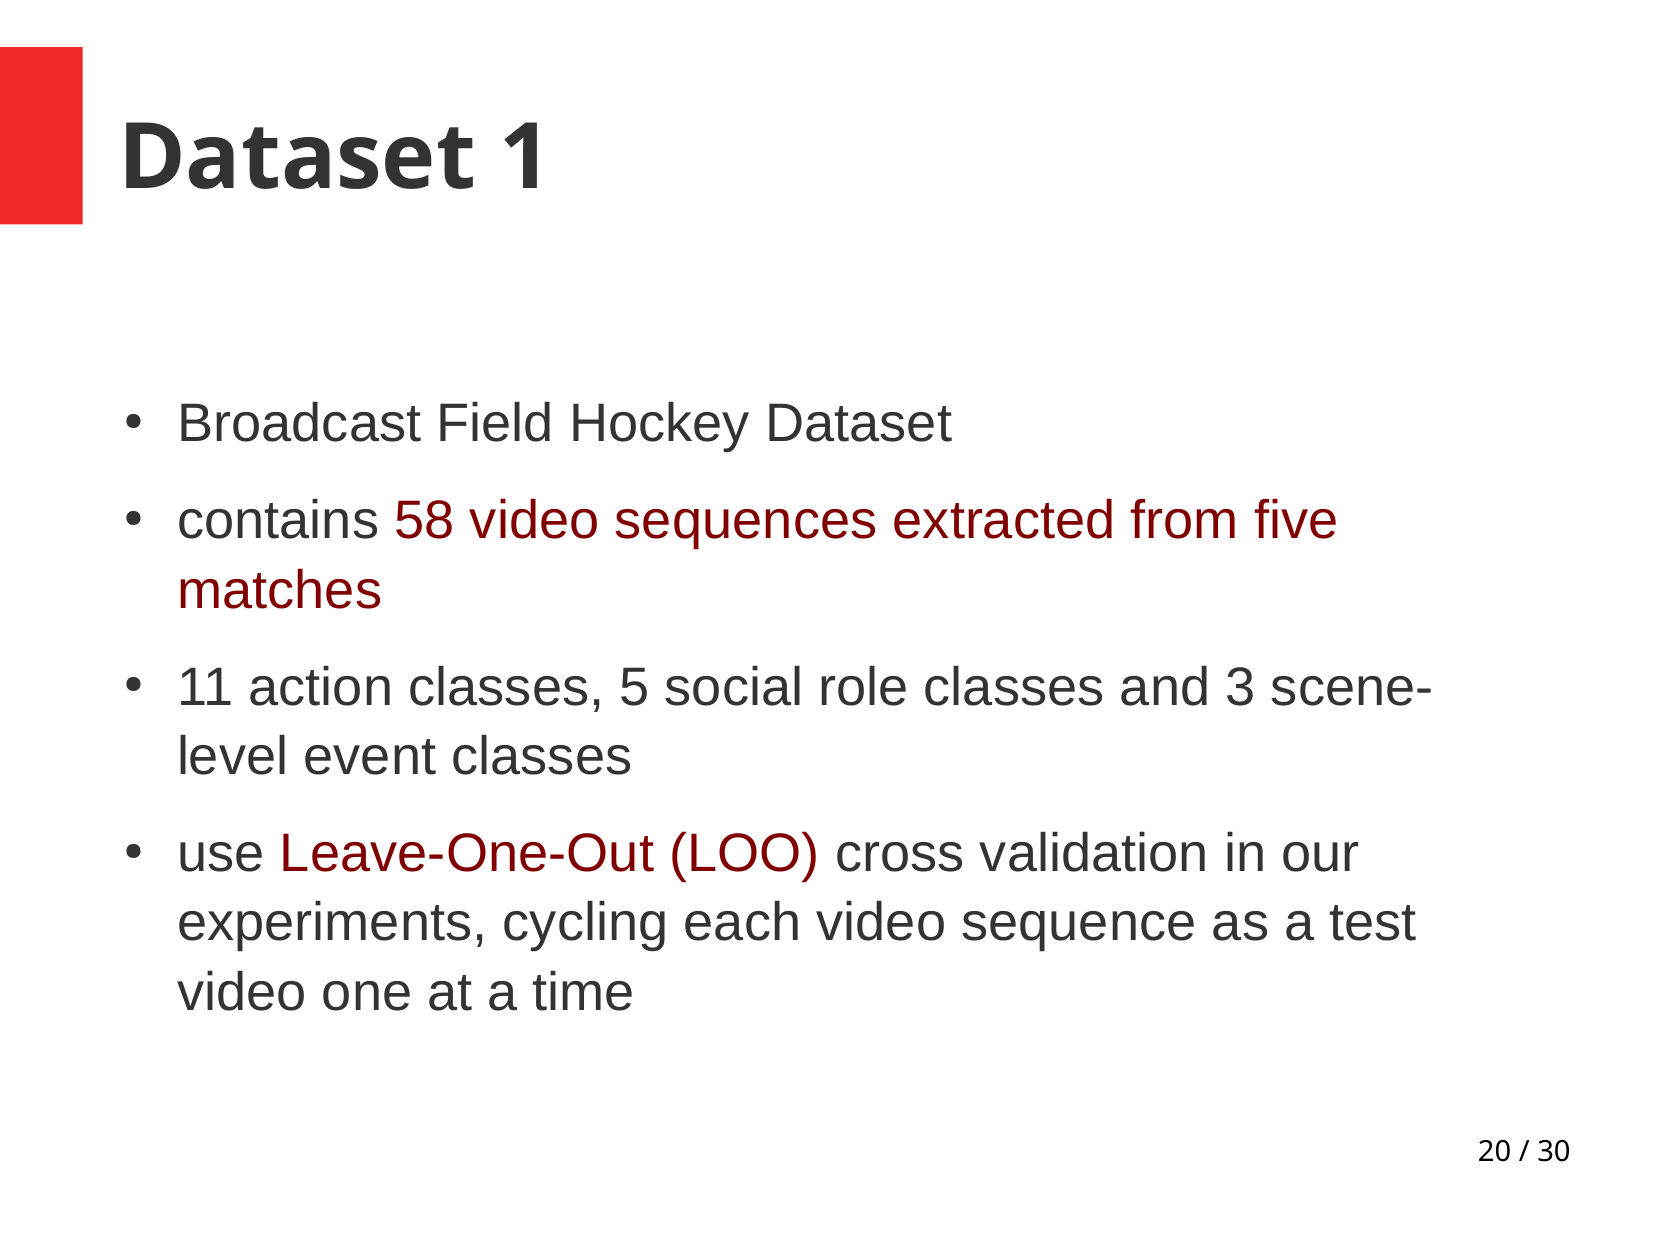

# Dataset 1
Broadcast Field Hockey Dataset
contains 58 video sequences extracted from five matches
11 action classes, 5 social role classes and 3 scene-level event classes
use Leave-One-Out (LOO) cross validation in our experiments, cycling each video sequence as a test video one at a time
20